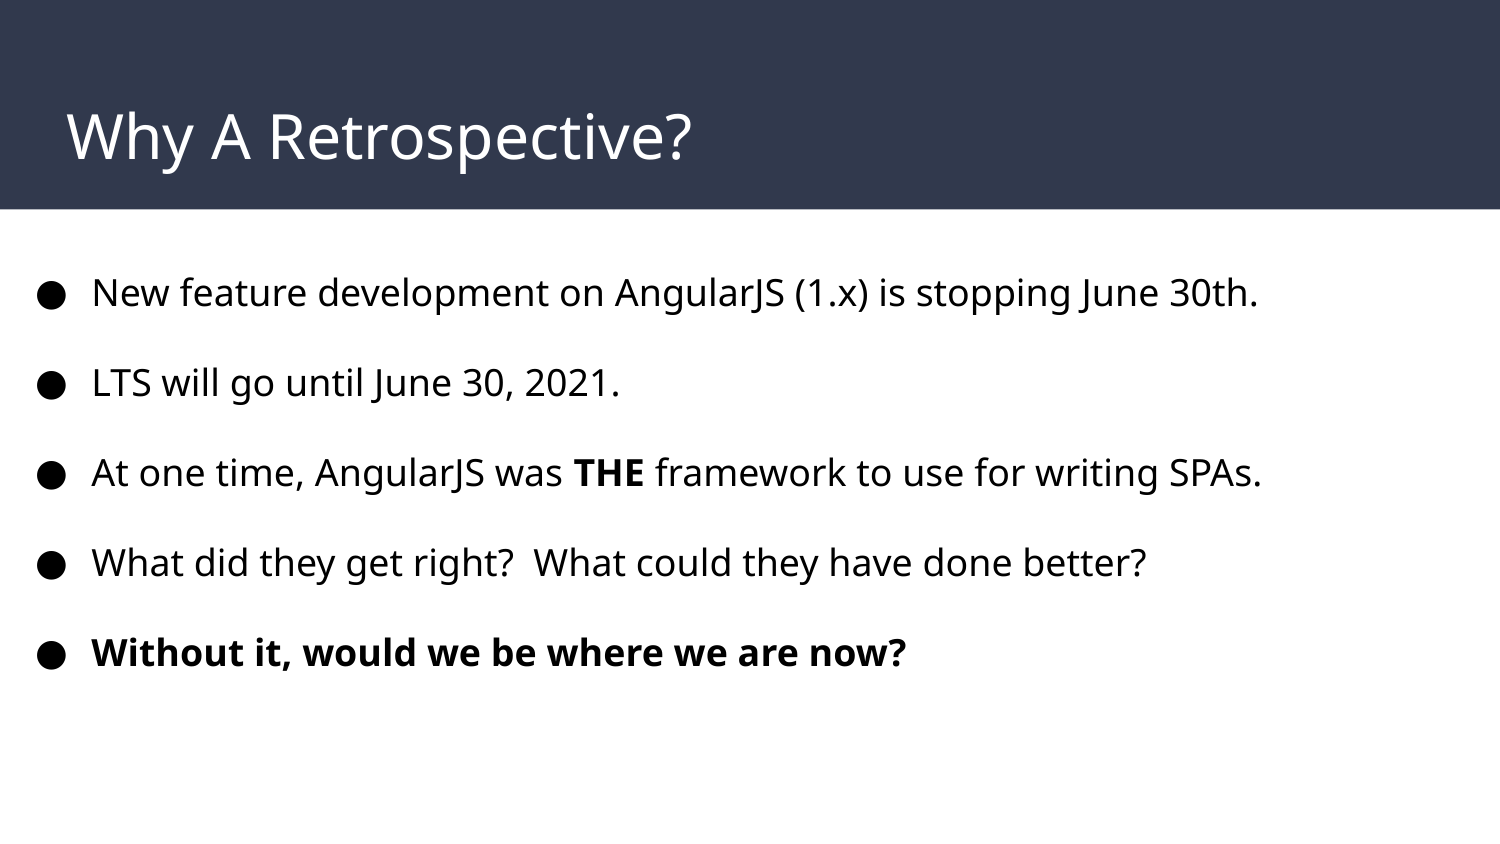

# Why A Retrospective?
New feature development on AngularJS (1.x) is stopping June 30th.
LTS will go until June 30, 2021.
At one time, AngularJS was THE framework to use for writing SPAs.
What did they get right? What could they have done better?
Without it, would we be where we are now?